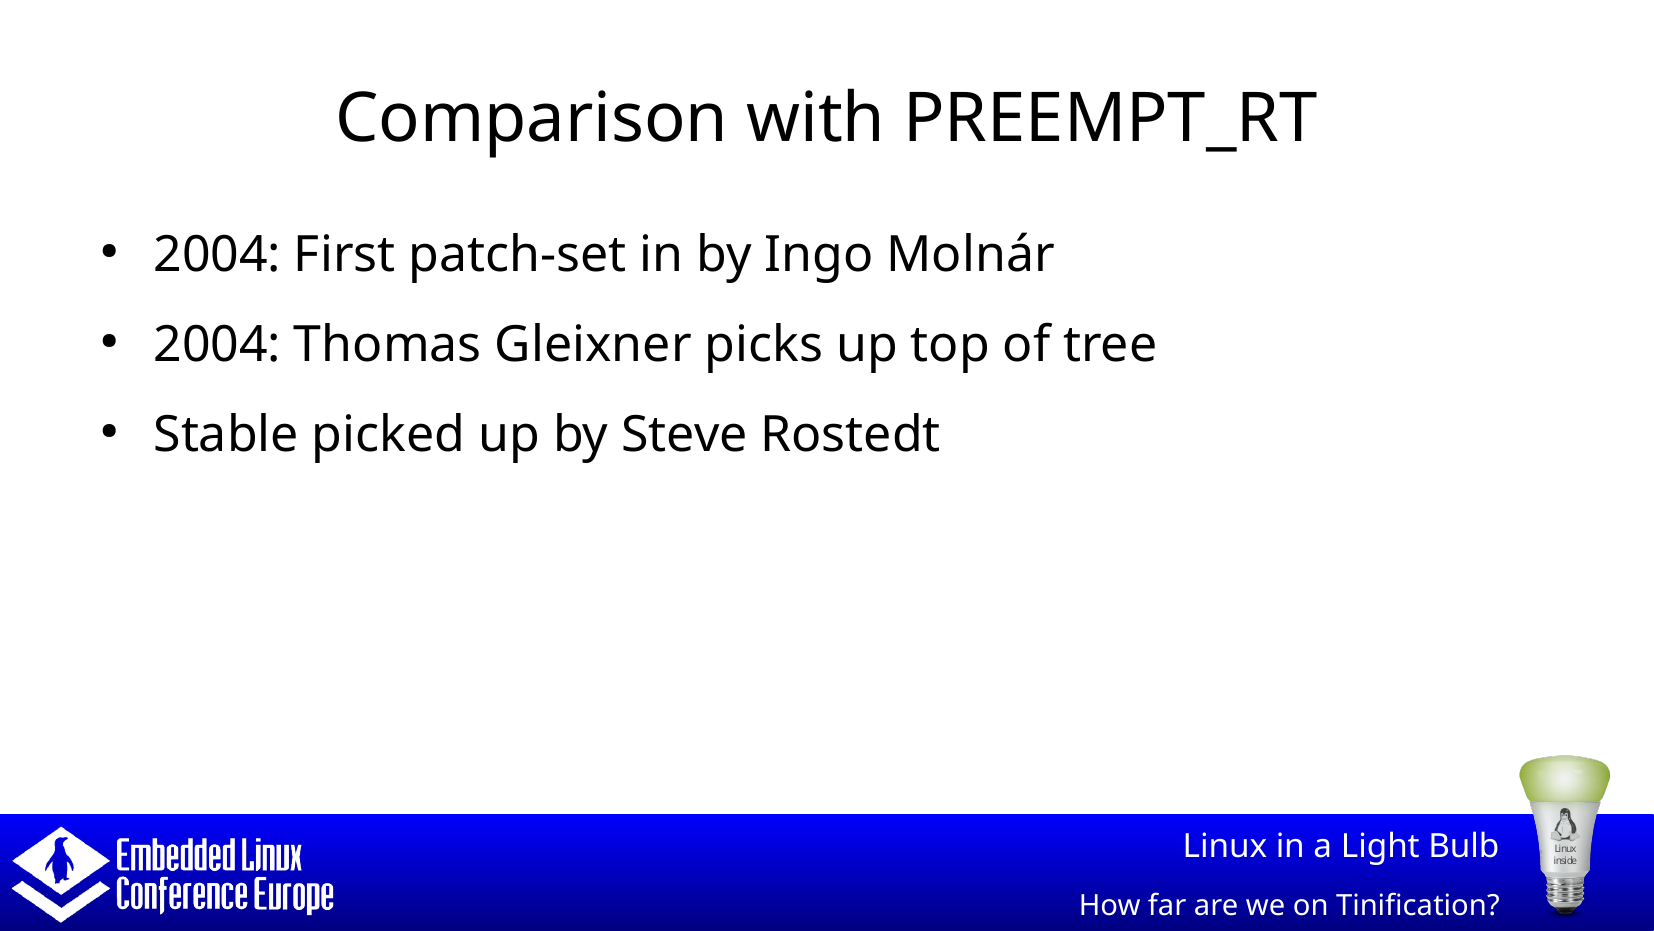

# Comparison with PREEMPT_RT
2004: First patch-set in by Ingo Molnár
2004: Thomas Gleixner picks up top of tree
Stable picked up by Steve Rostedt
Linux in a Light Bulb